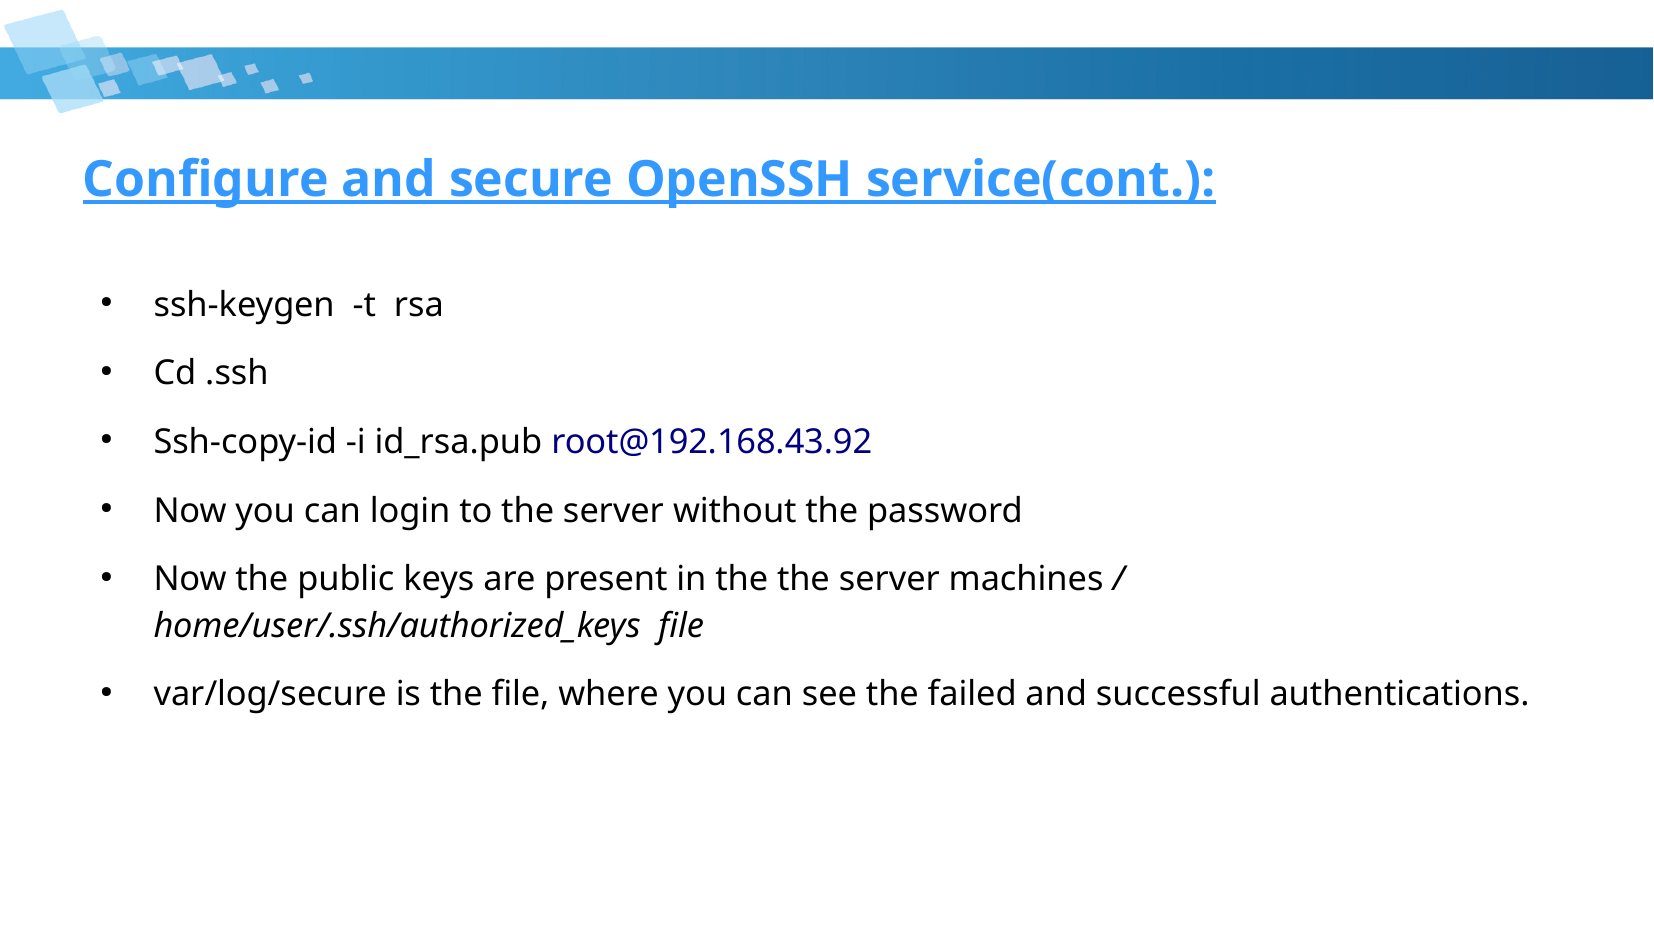

# Configure and secure OpenSSH service(cont.):
ssh-keygen -t rsa
Cd .ssh
Ssh-copy-id -i id_rsa.pub root@192.168.43.92
Now you can login to the server without the password
Now the public keys are present in the the server machines / home/user/.ssh/authorized_keys file
var/log/secure is the file, where you can see the failed and successful authentications.